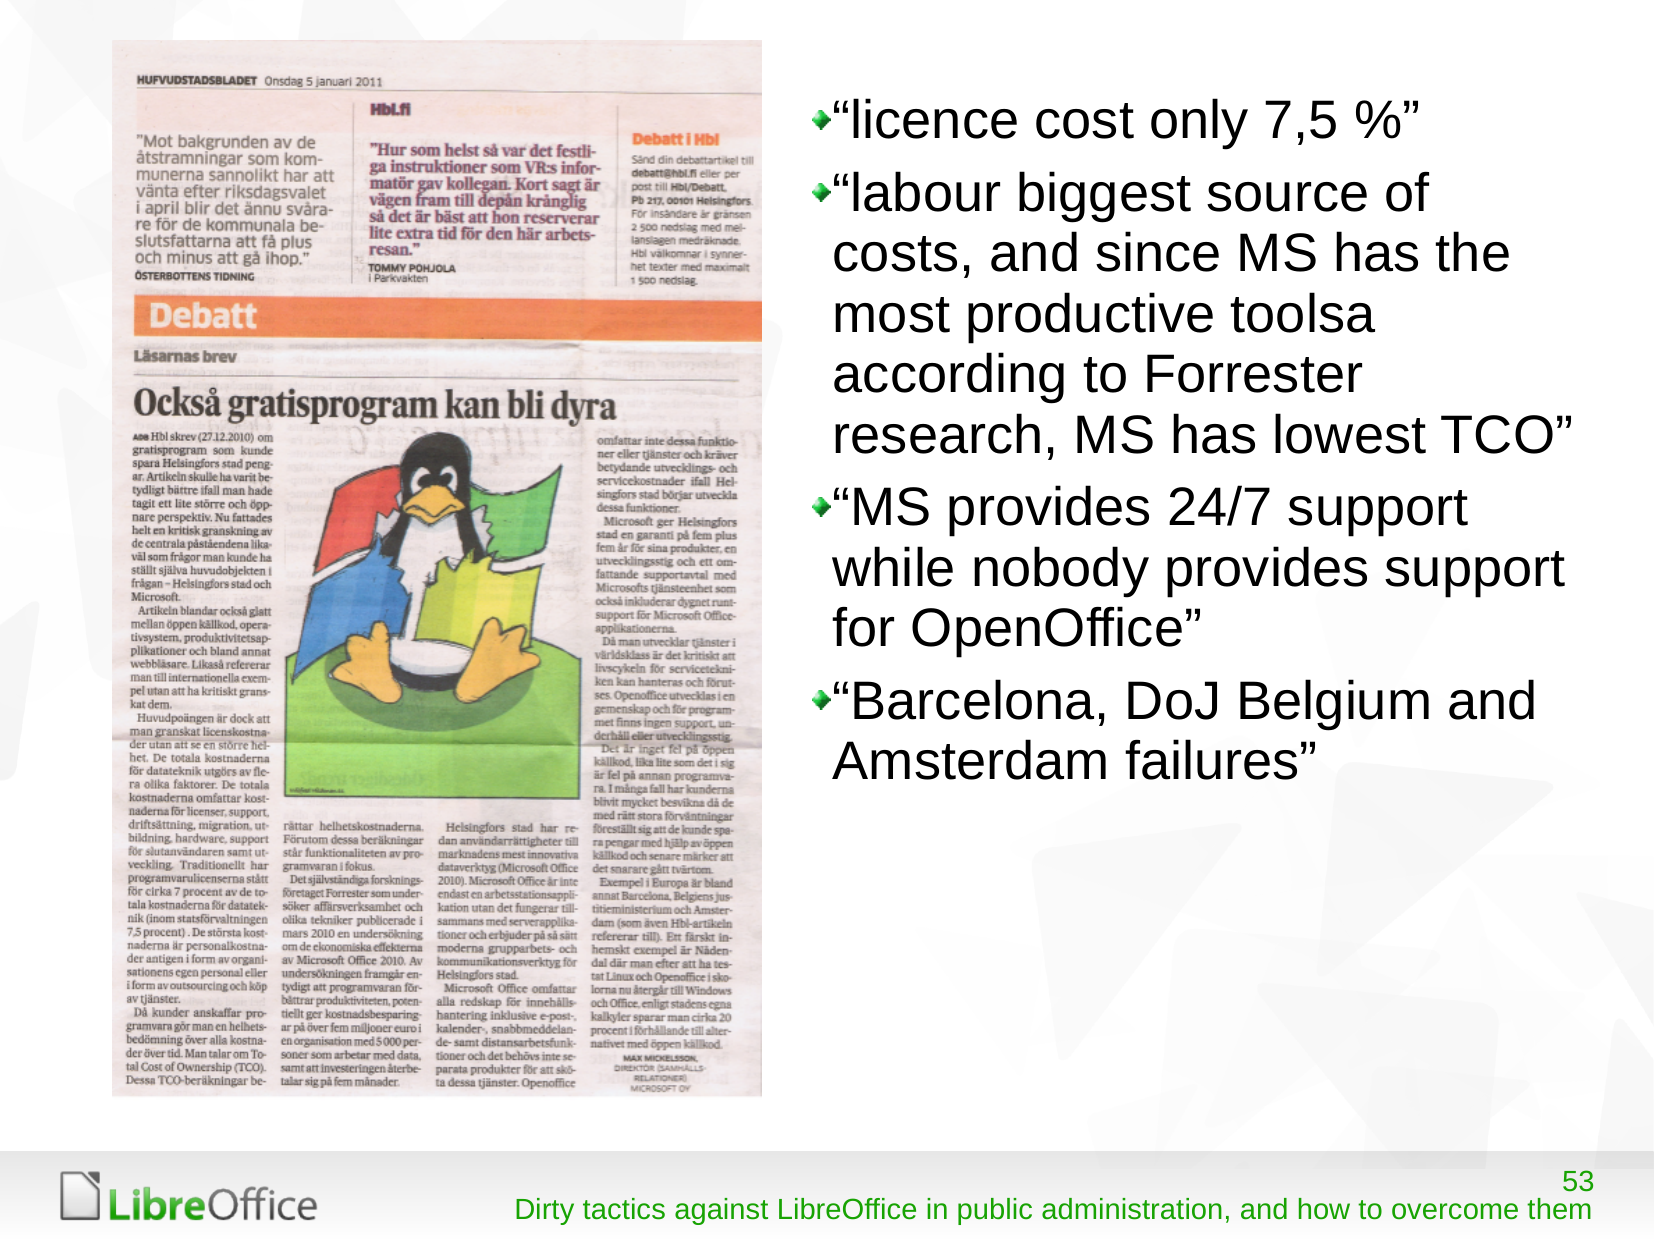

“licence cost only 7,5 %”
“labour biggest source of costs, and since MS has the most productive toolsa according to Forrester research, MS has lowest TCO”
“MS provides 24/7 support while nobody provides support for OpenOffice”
“Barcelona, DoJ Belgium and Amsterdam failures”
53
Dirty tactics against LibreOffice in public administration, and how to overcome them